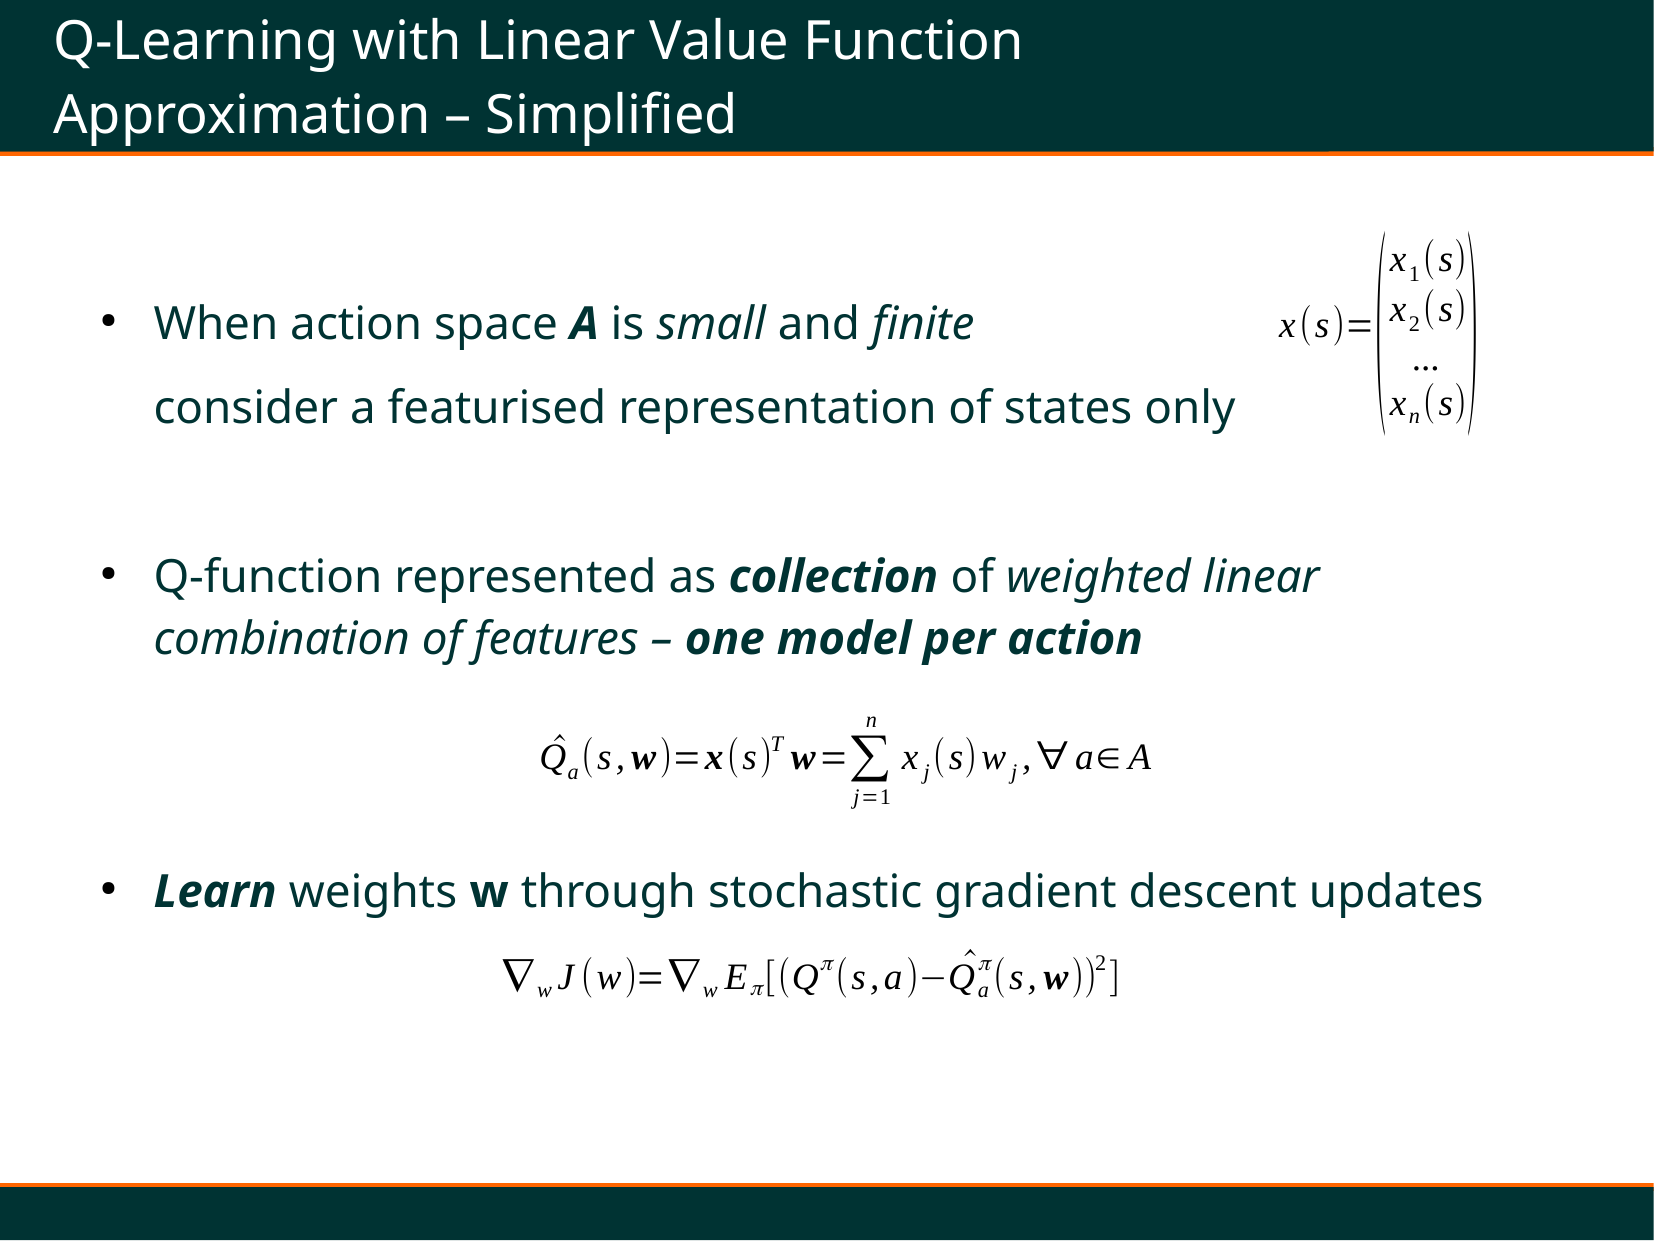

# Q-Learning with Linear Value Function Approximation – Simplified
When action space A is small and finite
consider a featurised representation of states only
Q-function represented as collection of weighted linear combination of features – one model per action
Learn weights w through stochastic gradient descent updates